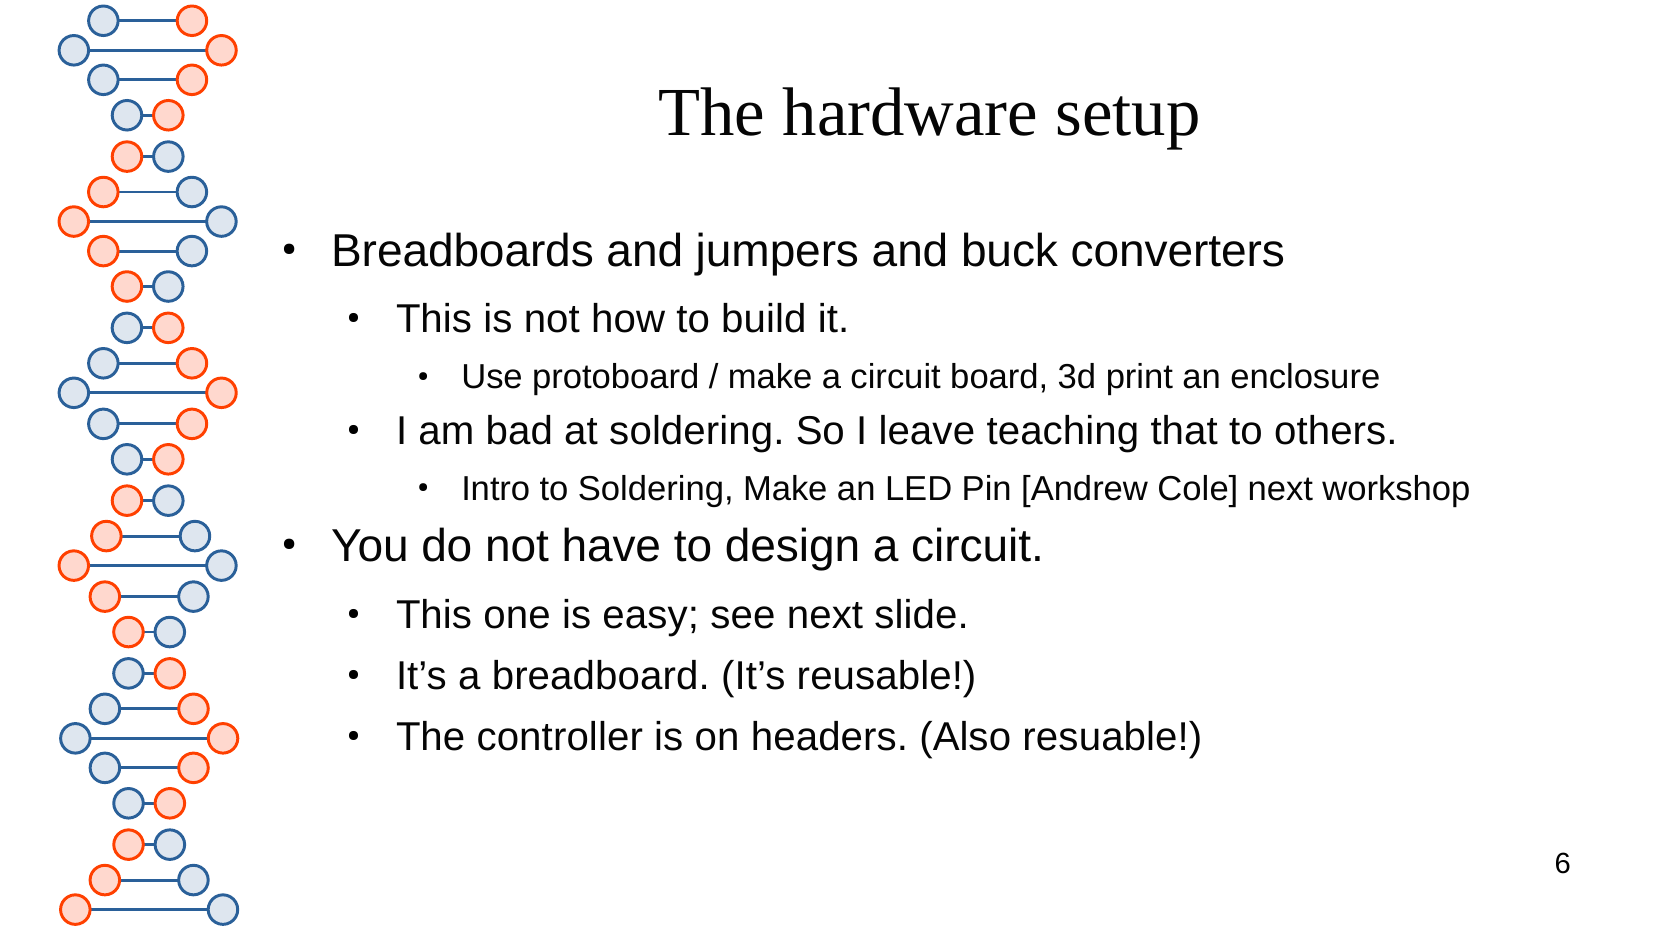

# The hardware setup
Breadboards and jumpers and buck converters
This is not how to build it.
Use protoboard / make a circuit board, 3d print an enclosure
I am bad at soldering. So I leave teaching that to others.
Intro to Soldering, Make an LED Pin [Andrew Cole] next workshop
You do not have to design a circuit.
This one is easy; see next slide.
It’s a breadboard. (It’s reusable!)
The controller is on headers. (Also resuable!)
6